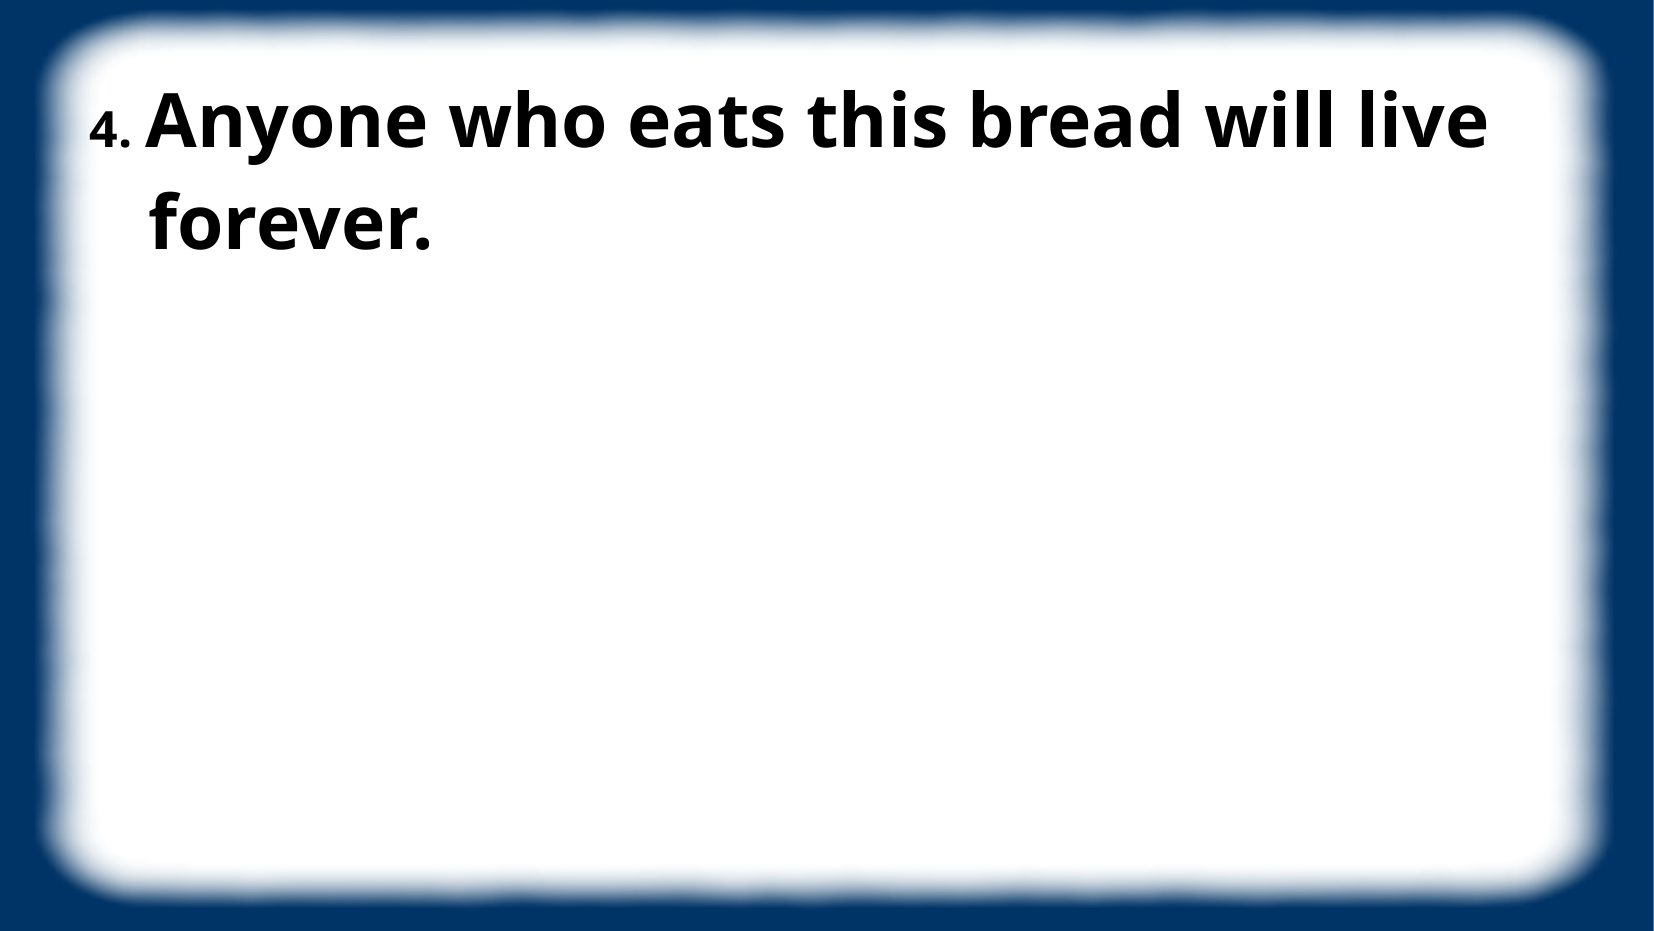

4. Anyone who eats this bread will live
 forever.